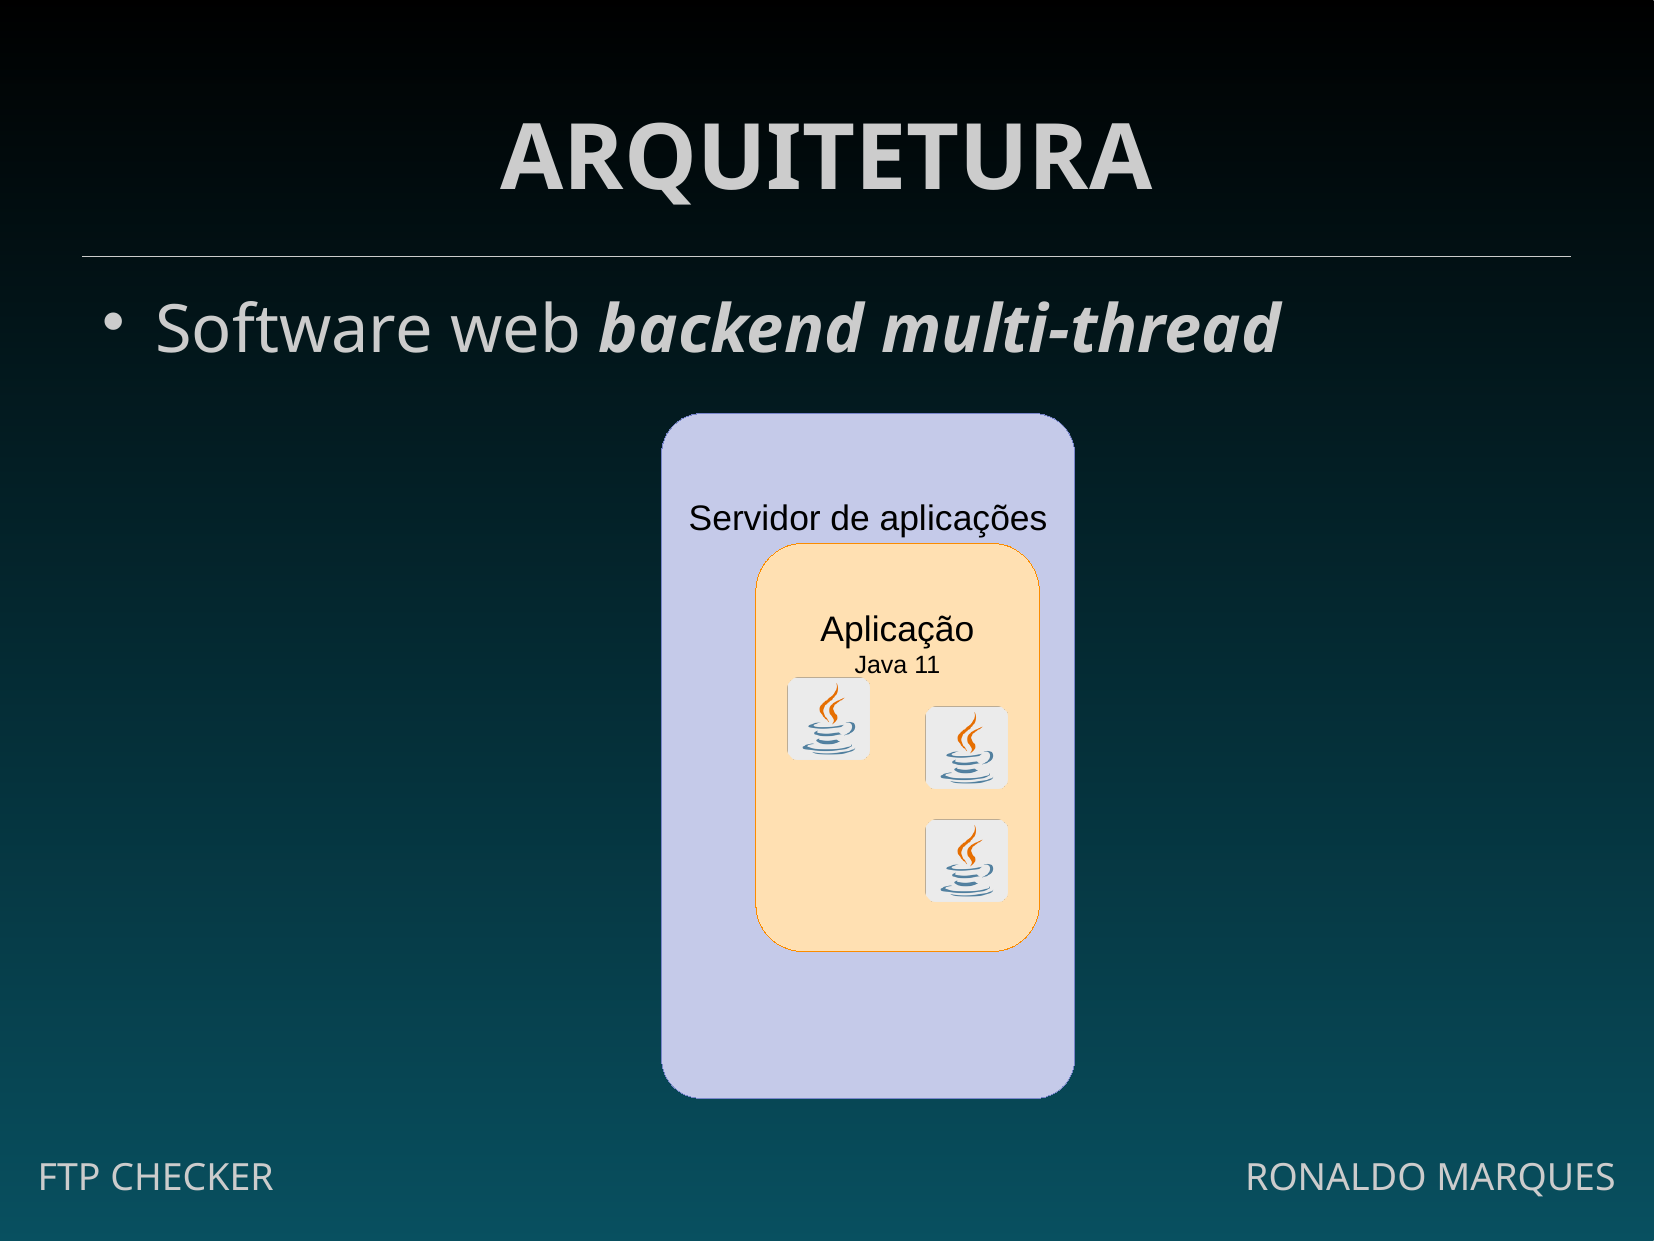

ARQUITETURA
Software web backend multi-thread
Servidor de aplicações
Heroku
Aplicação
Java 11
FTP CHECKER
RONALDO MARQUES